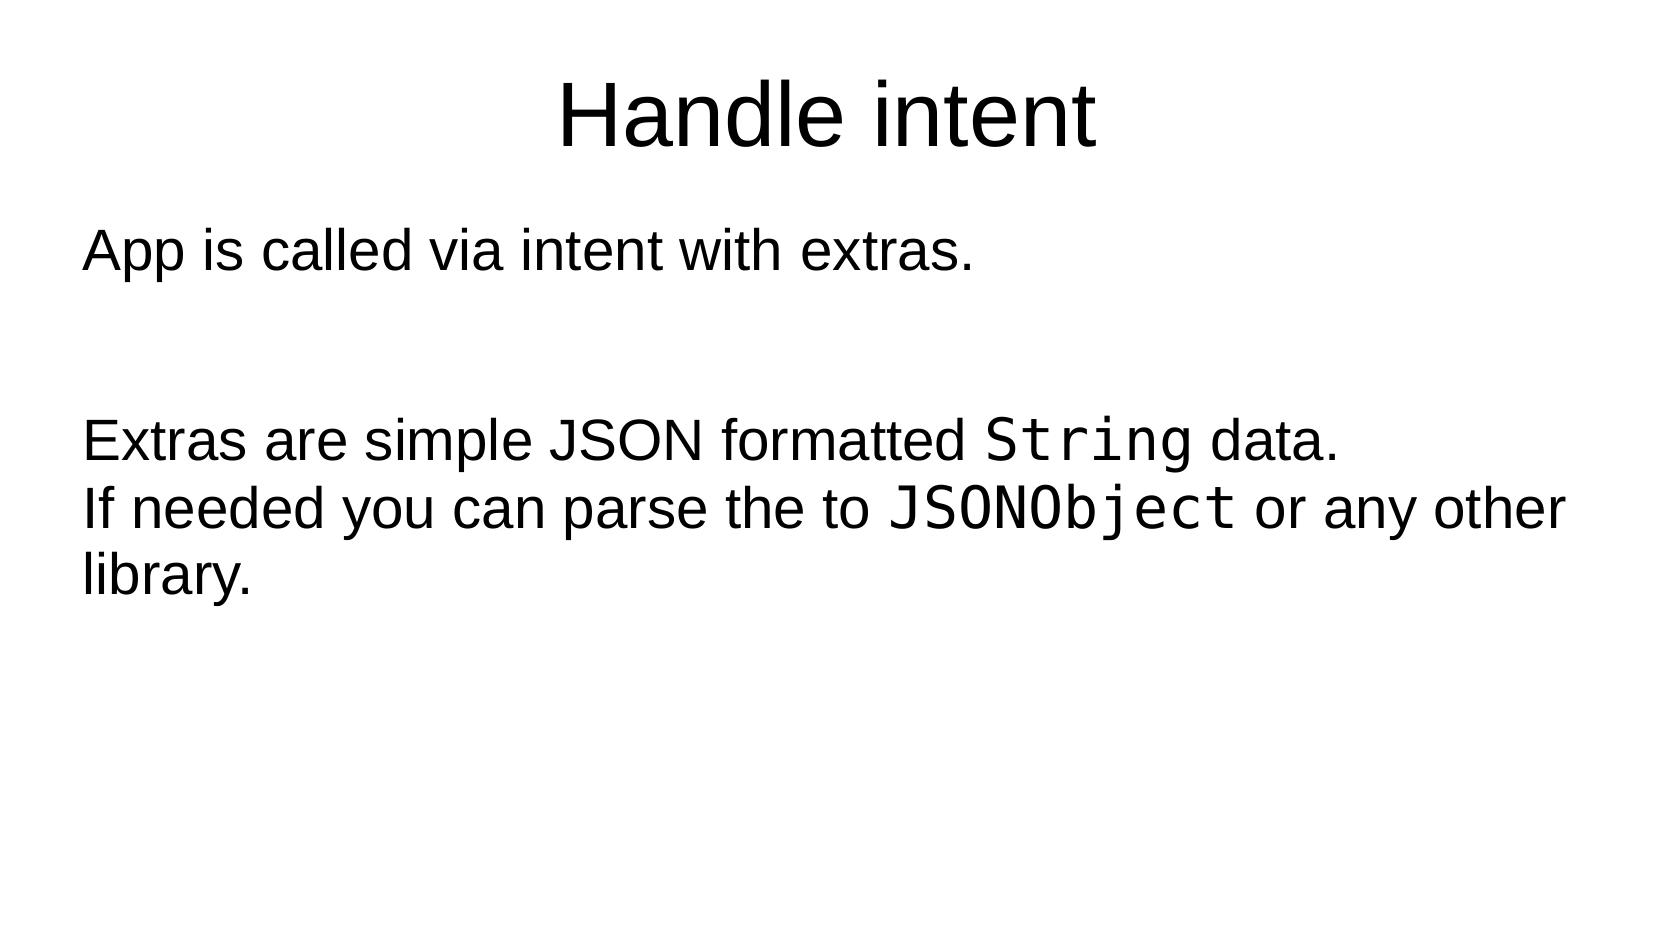

# Handle intent
App is called via intent with extras.
Extras are simple JSON formatted String data.
If needed you can parse the to JSONObject or any other library.